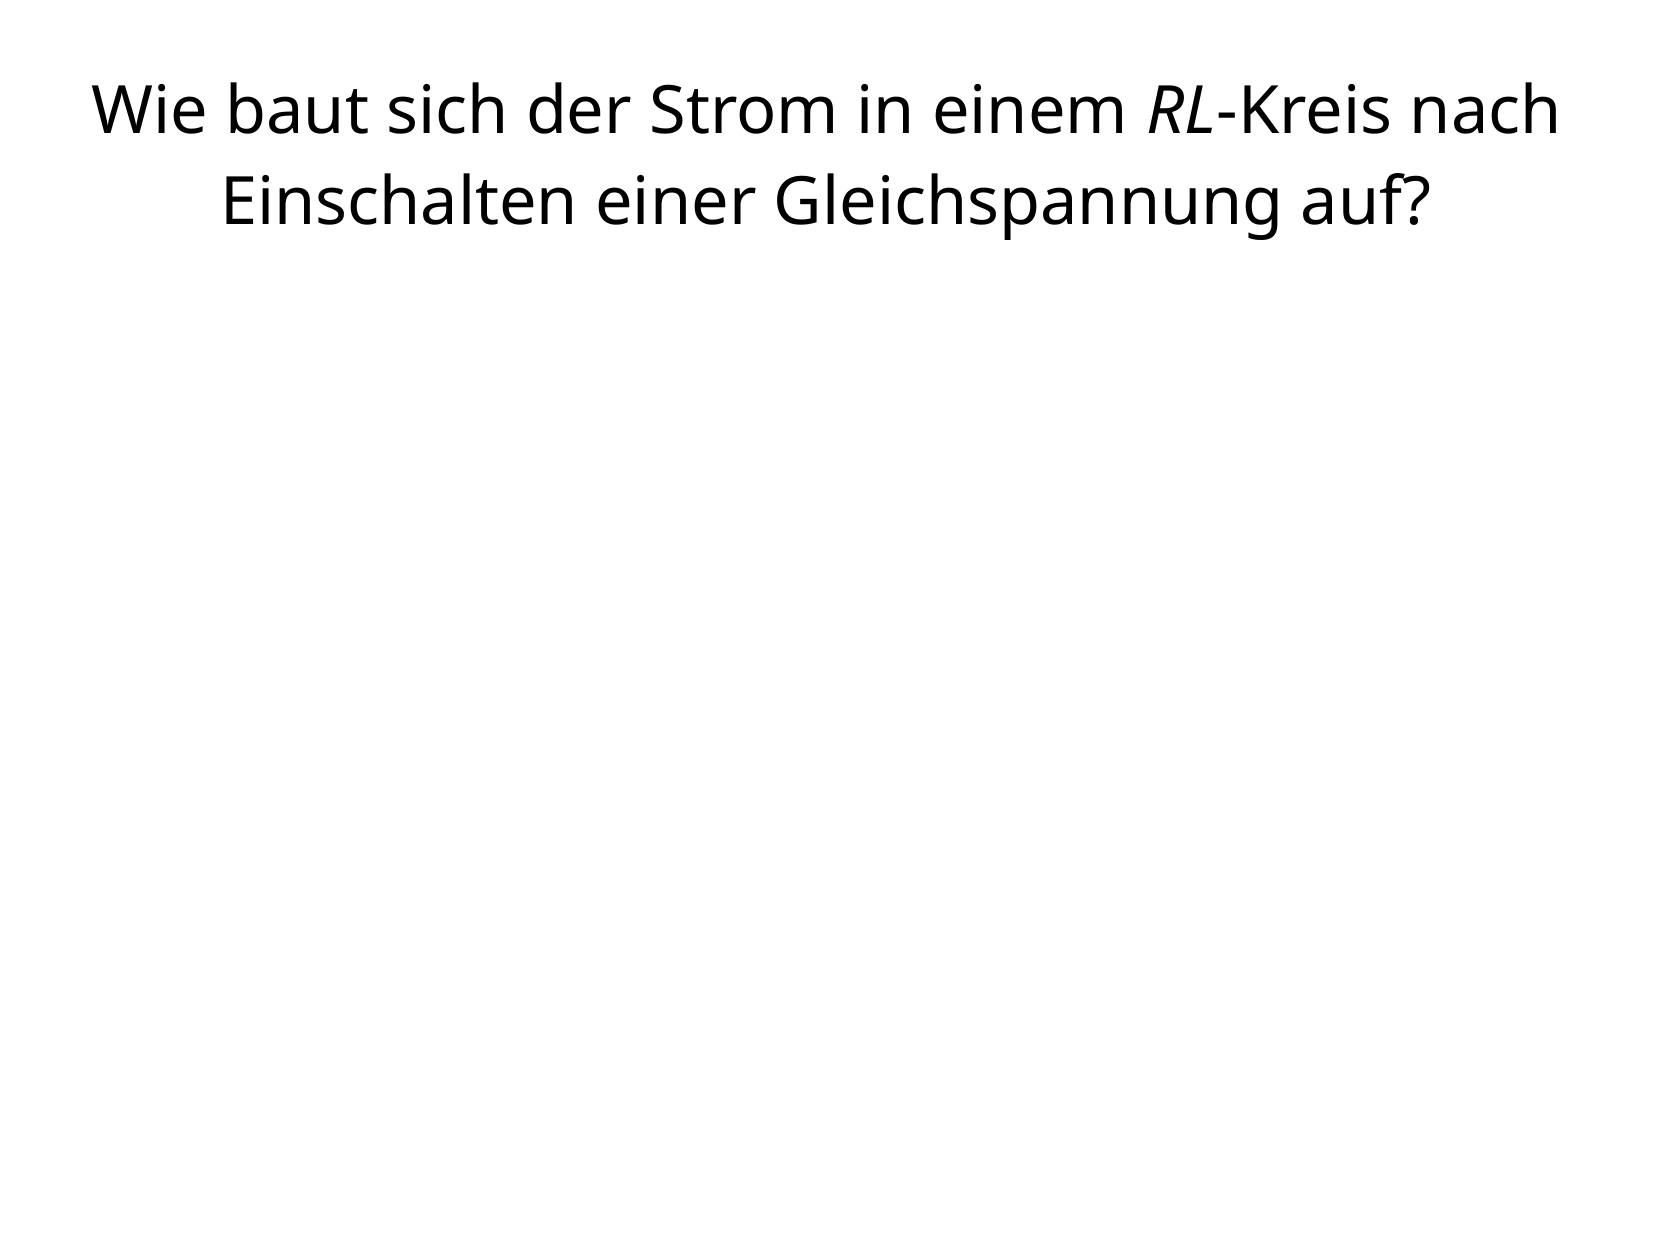

# Wie baut sich der Strom in einem RL-Kreis nach Einschalten einer Gleichspannung auf?